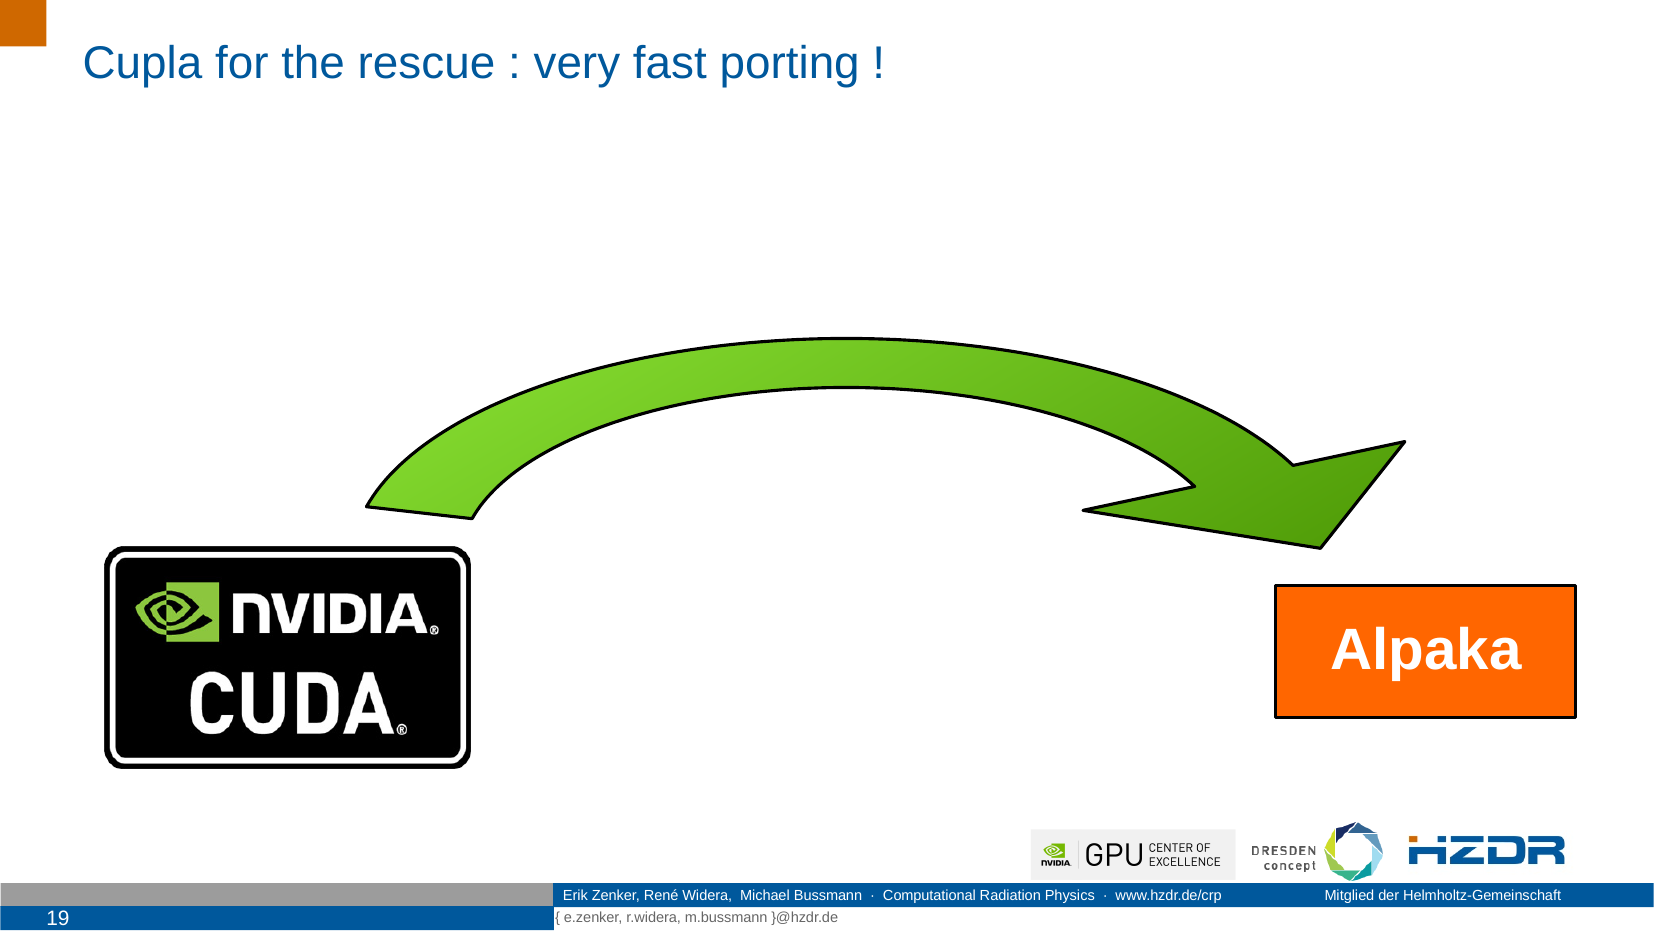

# Cupla for the rescue : very fast porting !
Alpaka